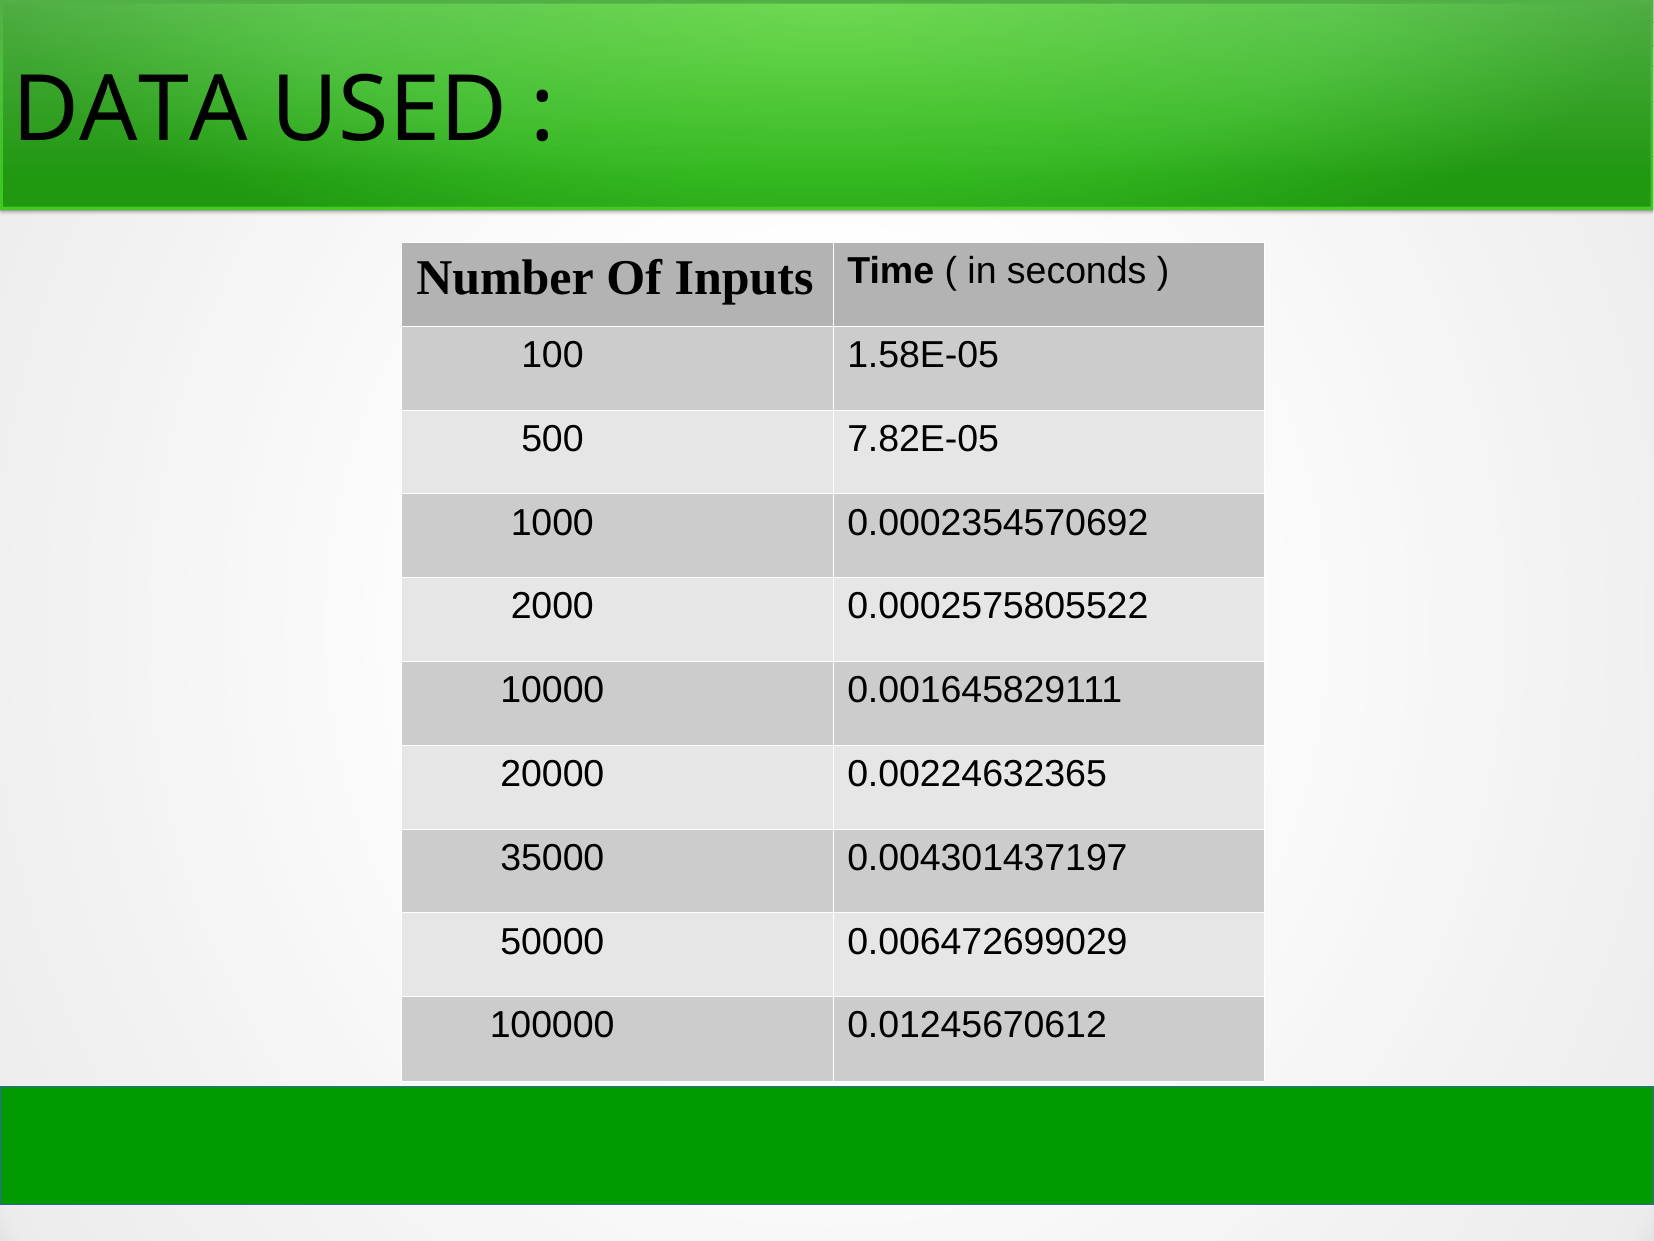

DATA USED :
| Number Of Inputs | Time ( in seconds ) |
| --- | --- |
| 100 | 1.58E-05 |
| 500 | 7.82E-05 |
| 1000 | 0.0002354570692 |
| 2000 | 0.0002575805522 |
| 10000 | 0.001645829111 |
| 20000 | 0.00224632365 |
| 35000 | 0.004301437197 |
| 50000 | 0.006472699029 |
| 100000 | 0.01245670612 |
12/26/03
AVL Trees - Lecture 8
11